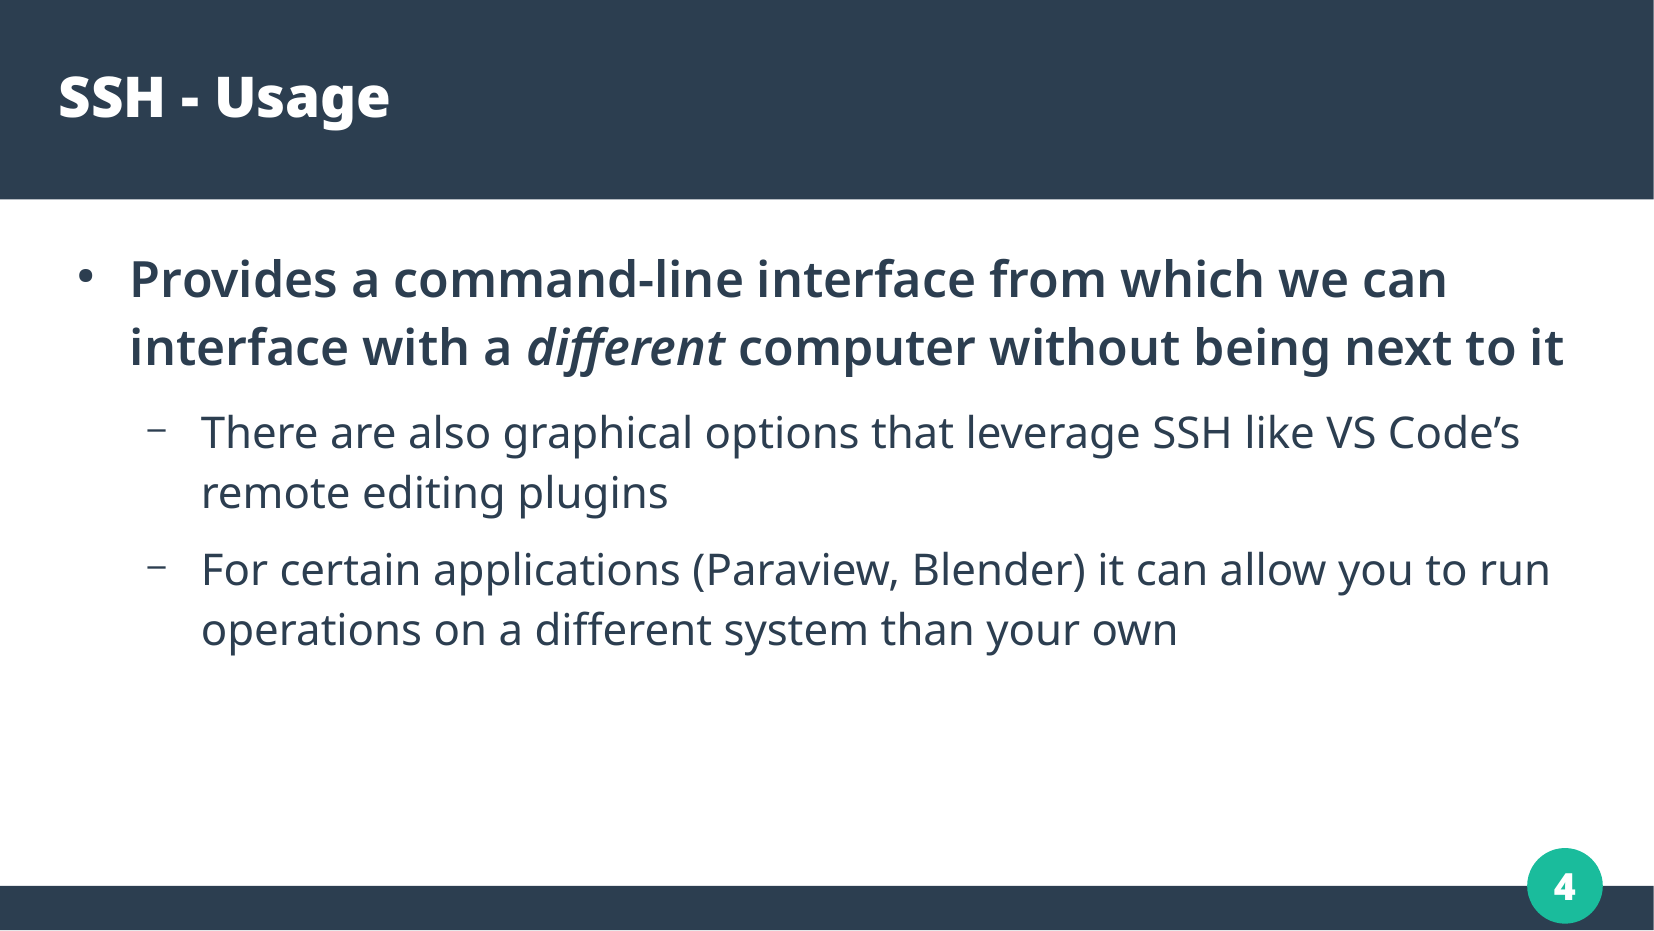

# SSH - Usage
Provides a command-line interface from which we can interface with a different computer without being next to it
There are also graphical options that leverage SSH like VS Code’s remote editing plugins
For certain applications (Paraview, Blender) it can allow you to run operations on a different system than your own